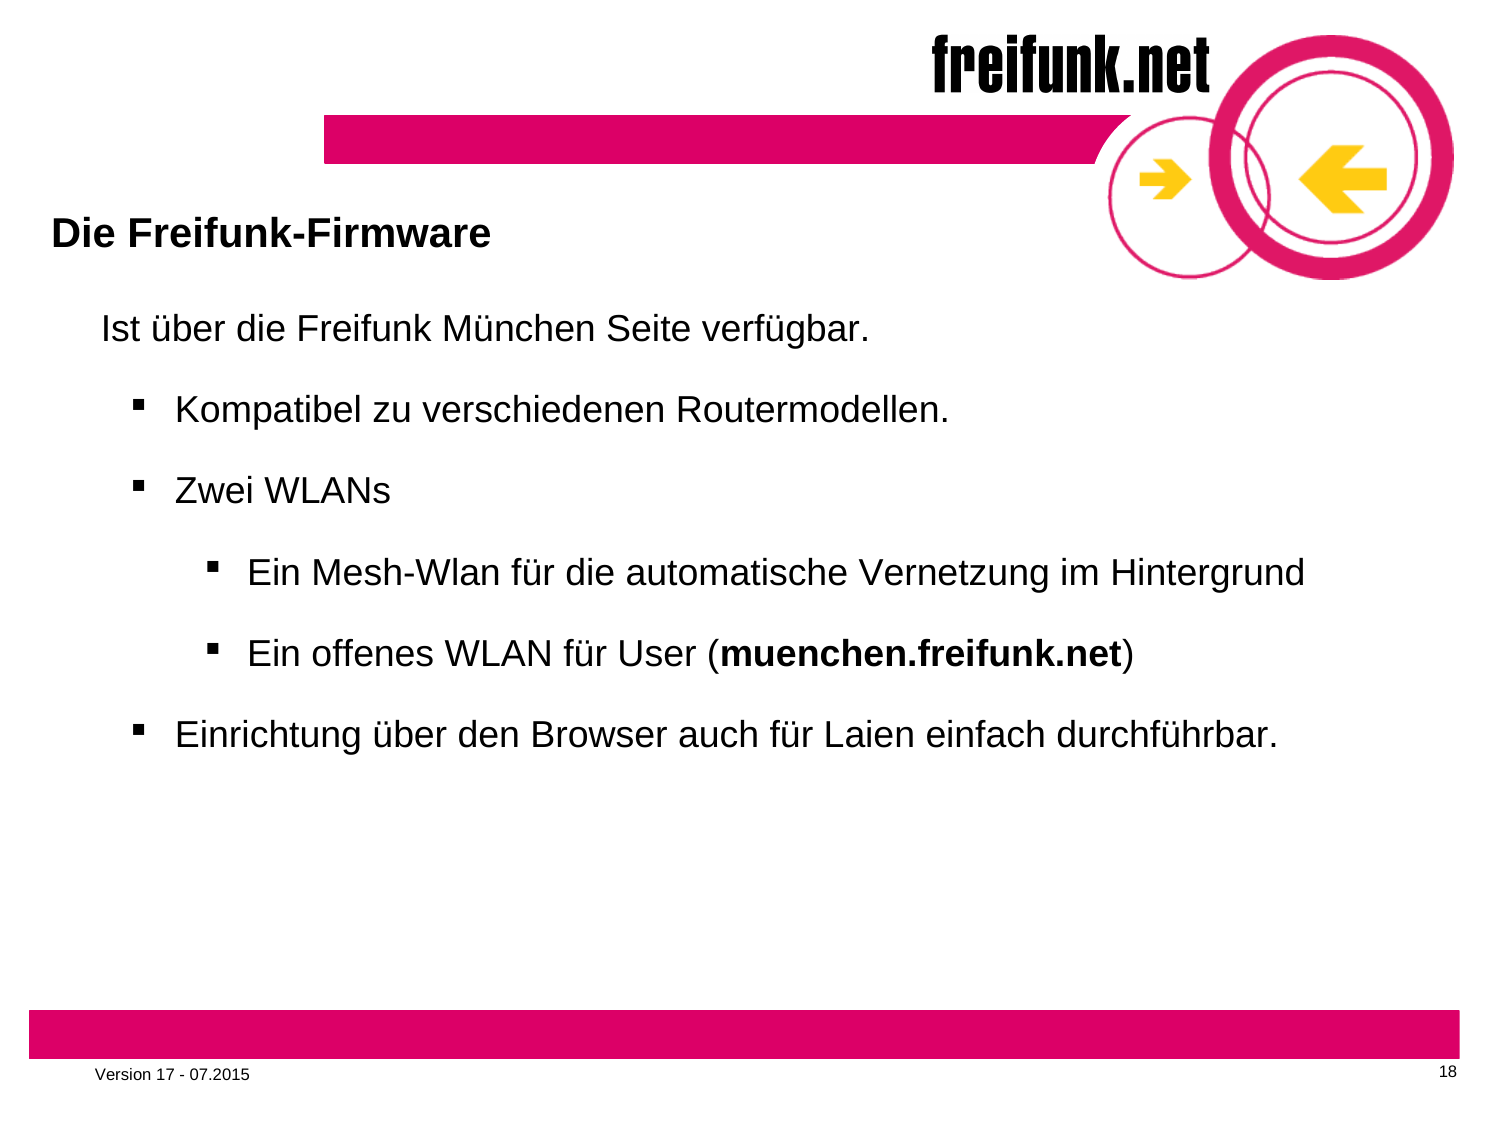

Die Freifunk-Firmware
Ist über die Freifunk München Seite verfügbar.
Kompatibel zu verschiedenen Routermodellen.
Zwei WLANs
Ein Mesh-Wlan für die automatische Vernetzung im Hintergrund
Ein offenes WLAN für User (muenchen.freifunk.net)
Einrichtung über den Browser auch für Laien einfach durchführbar.
18
Version 17 - 07.2015